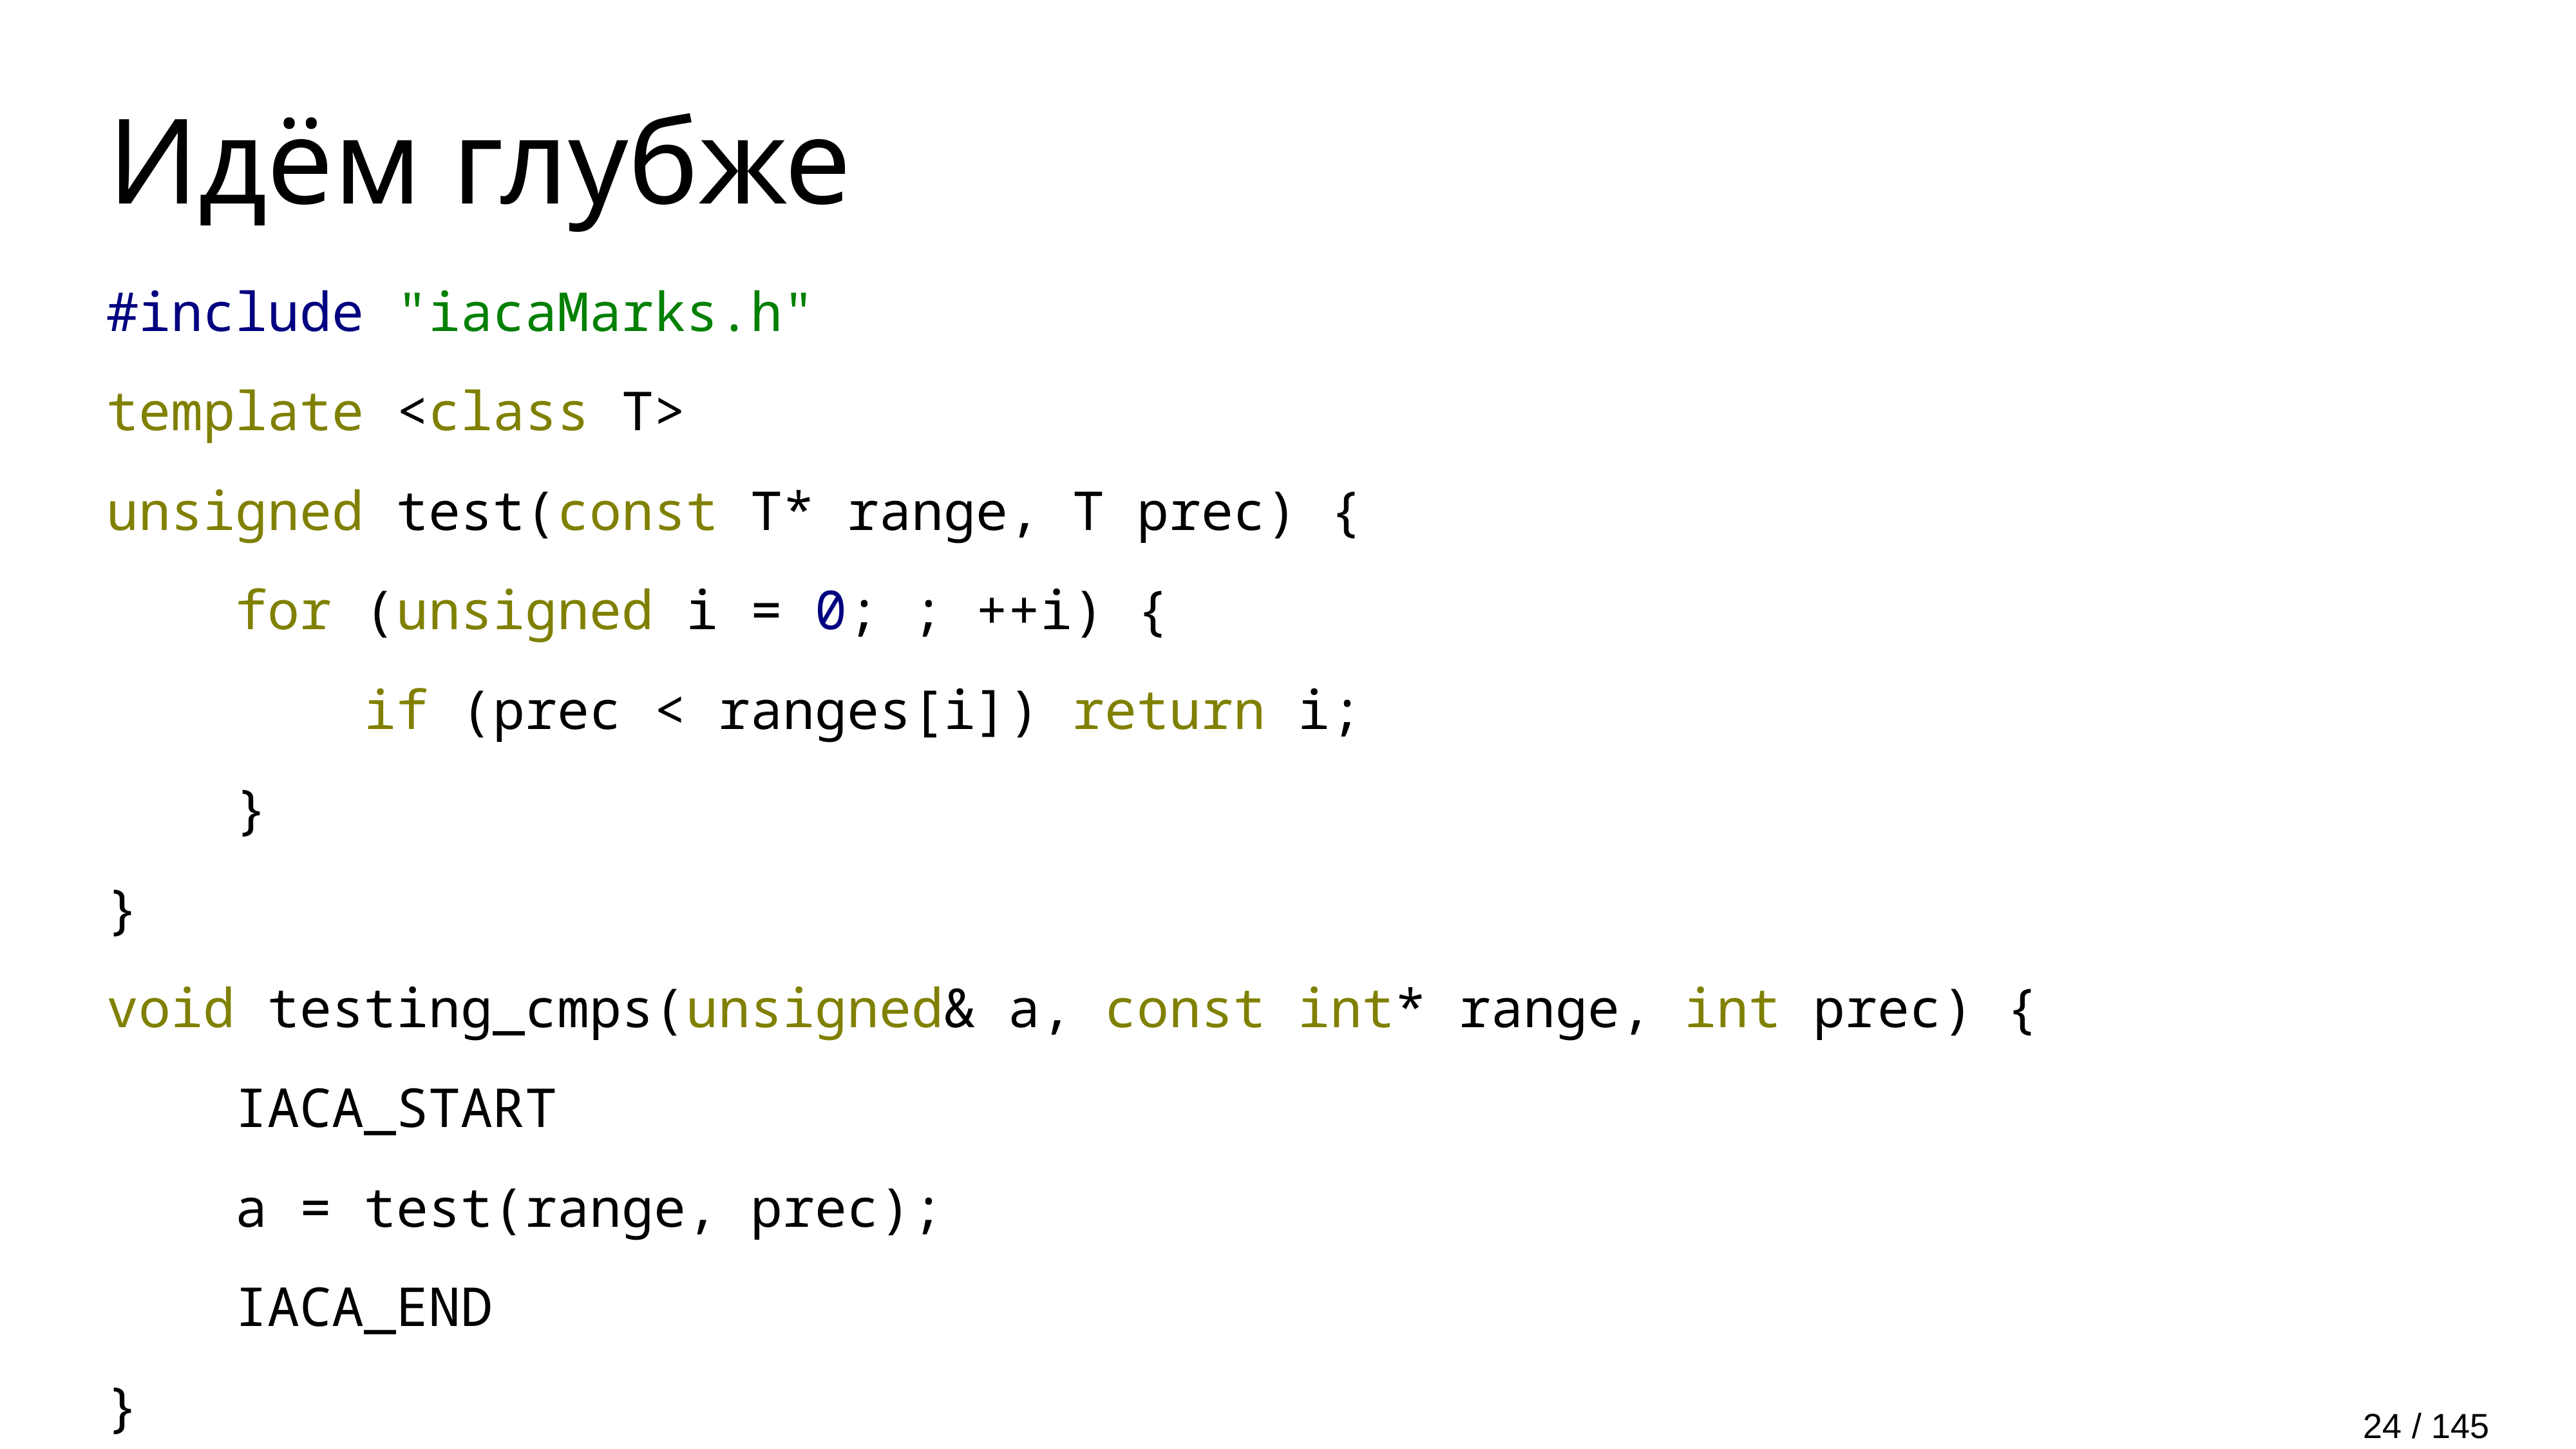

# Идём глубже
#include "iacaMarks.h"
template <class T>
unsigned test(const T* range, T prec) {
 for (unsigned i = 0; ; ++i) {
 if (prec < ranges[i]) return i;
 }
}
void testing_cmps(unsigned& a, const int* range, int prec) {
 IACA_START
 a = test(range, prec);
 IACA_END
}